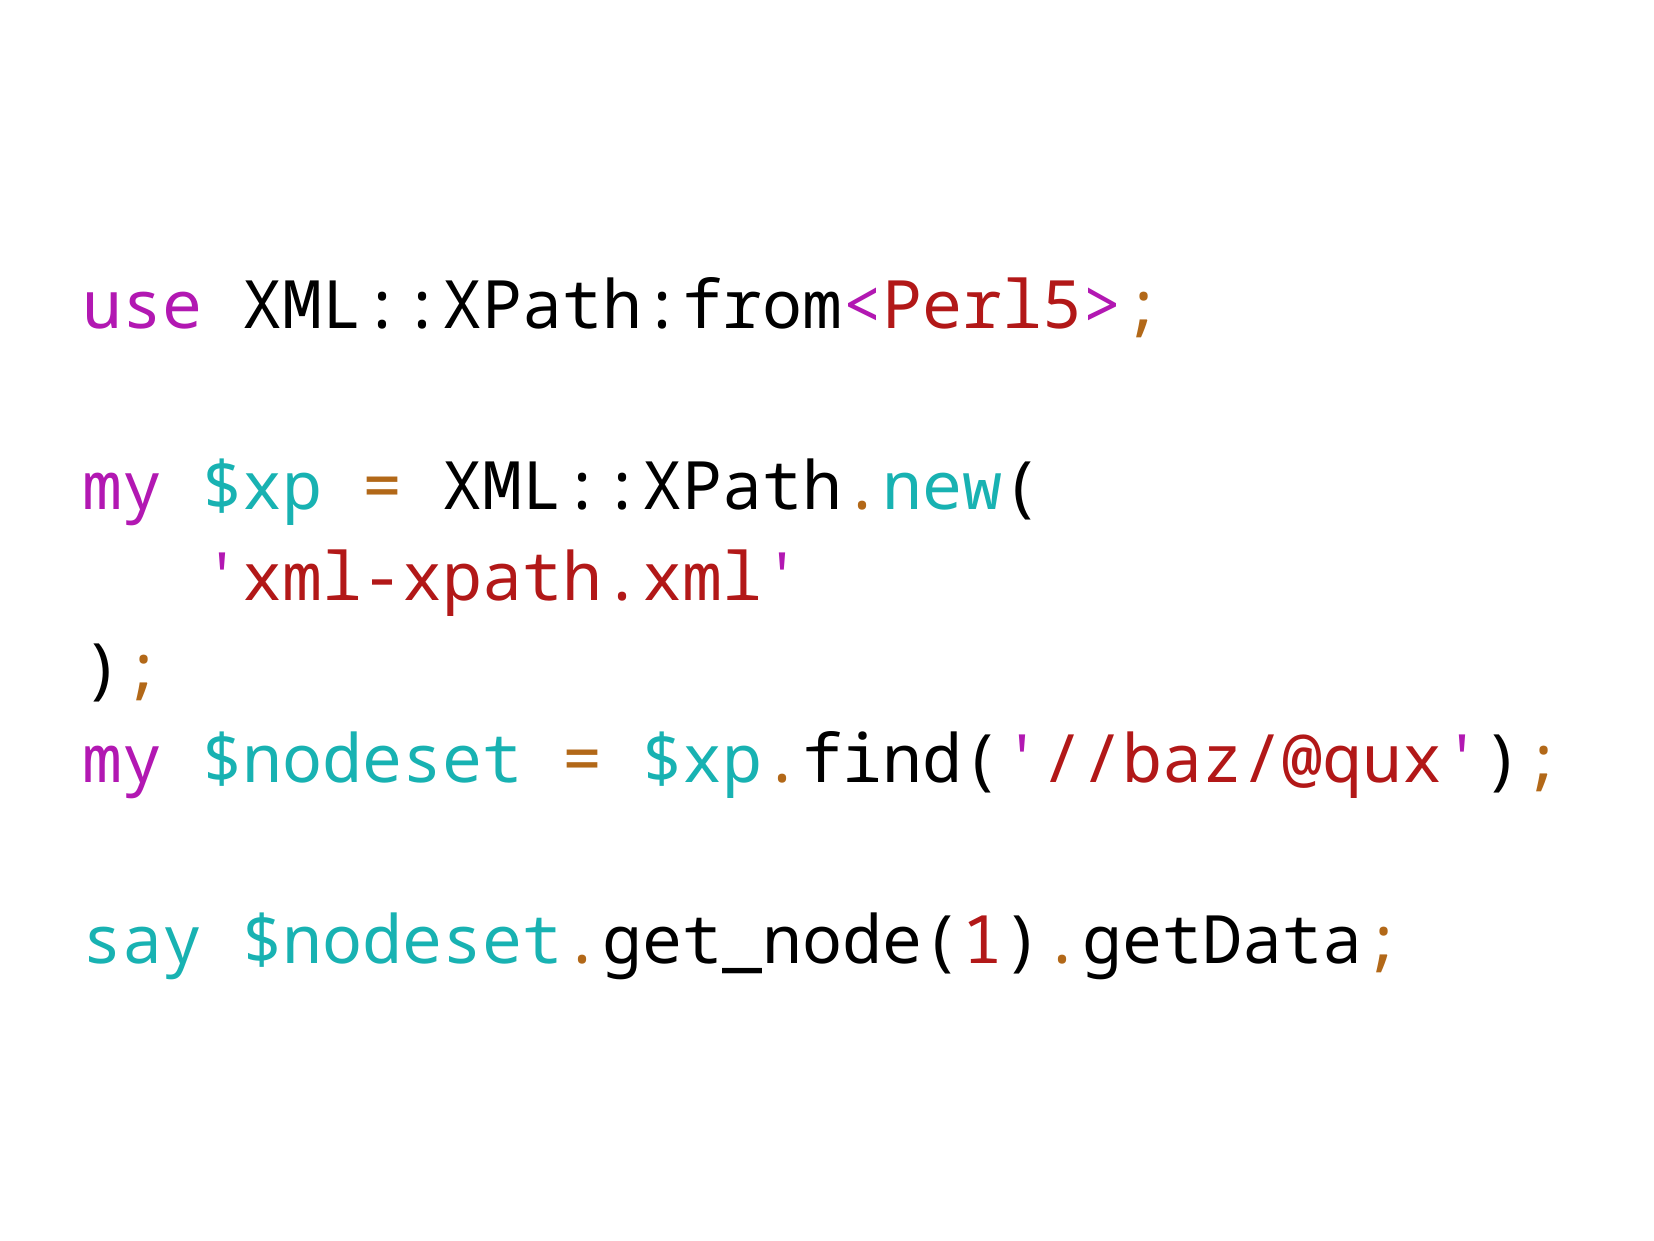

# use XML::XPath:from<Perl5>; my $xp = XML::XPath.new(
 'xml-xpath.xml'
);
my $nodeset = $xp.find('//baz/@qux');
say $nodeset.get_node(1).getData;